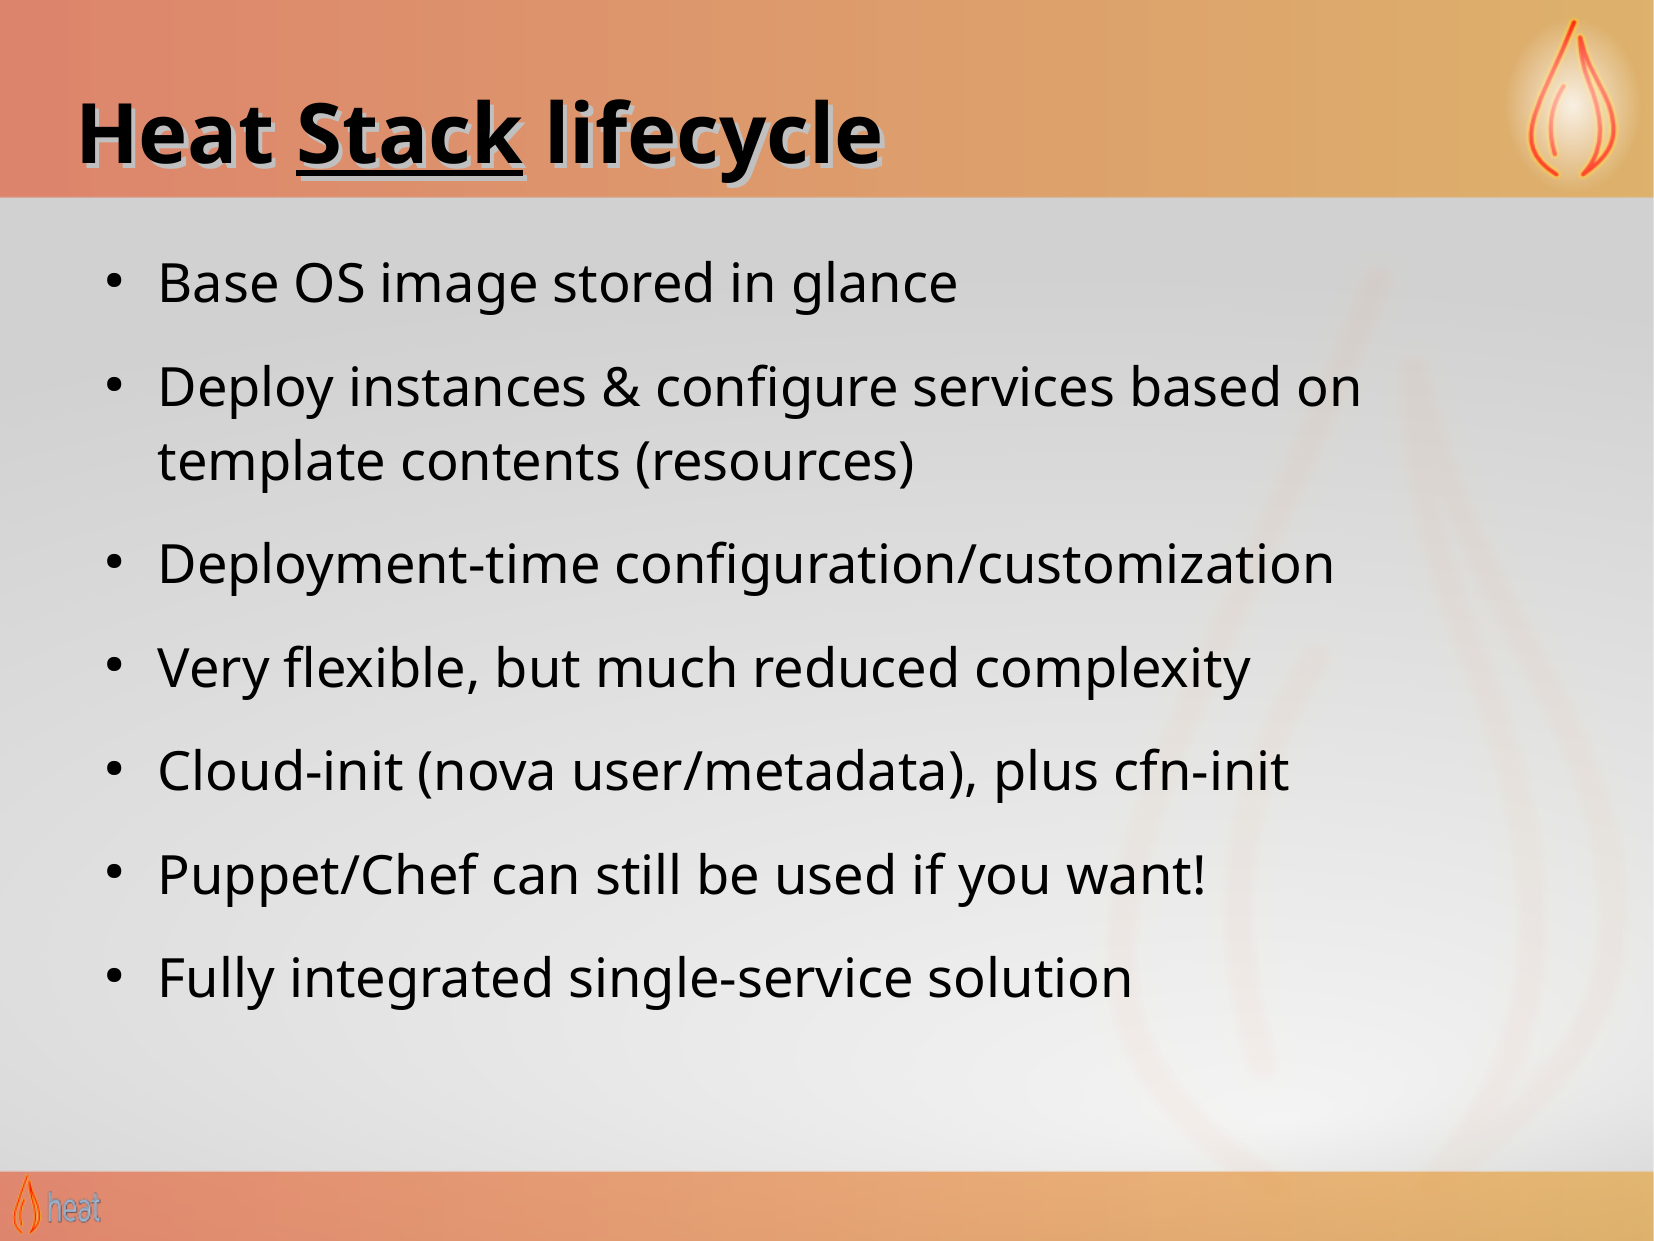

# Heat Stack lifecycle
Base OS image stored in glance
Deploy instances & configure services based on template contents (resources)
Deployment-time configuration/customization
Very flexible, but much reduced complexity
Cloud-init (nova user/metadata), plus cfn-init
Puppet/Chef can still be used if you want!
Fully integrated single-service solution